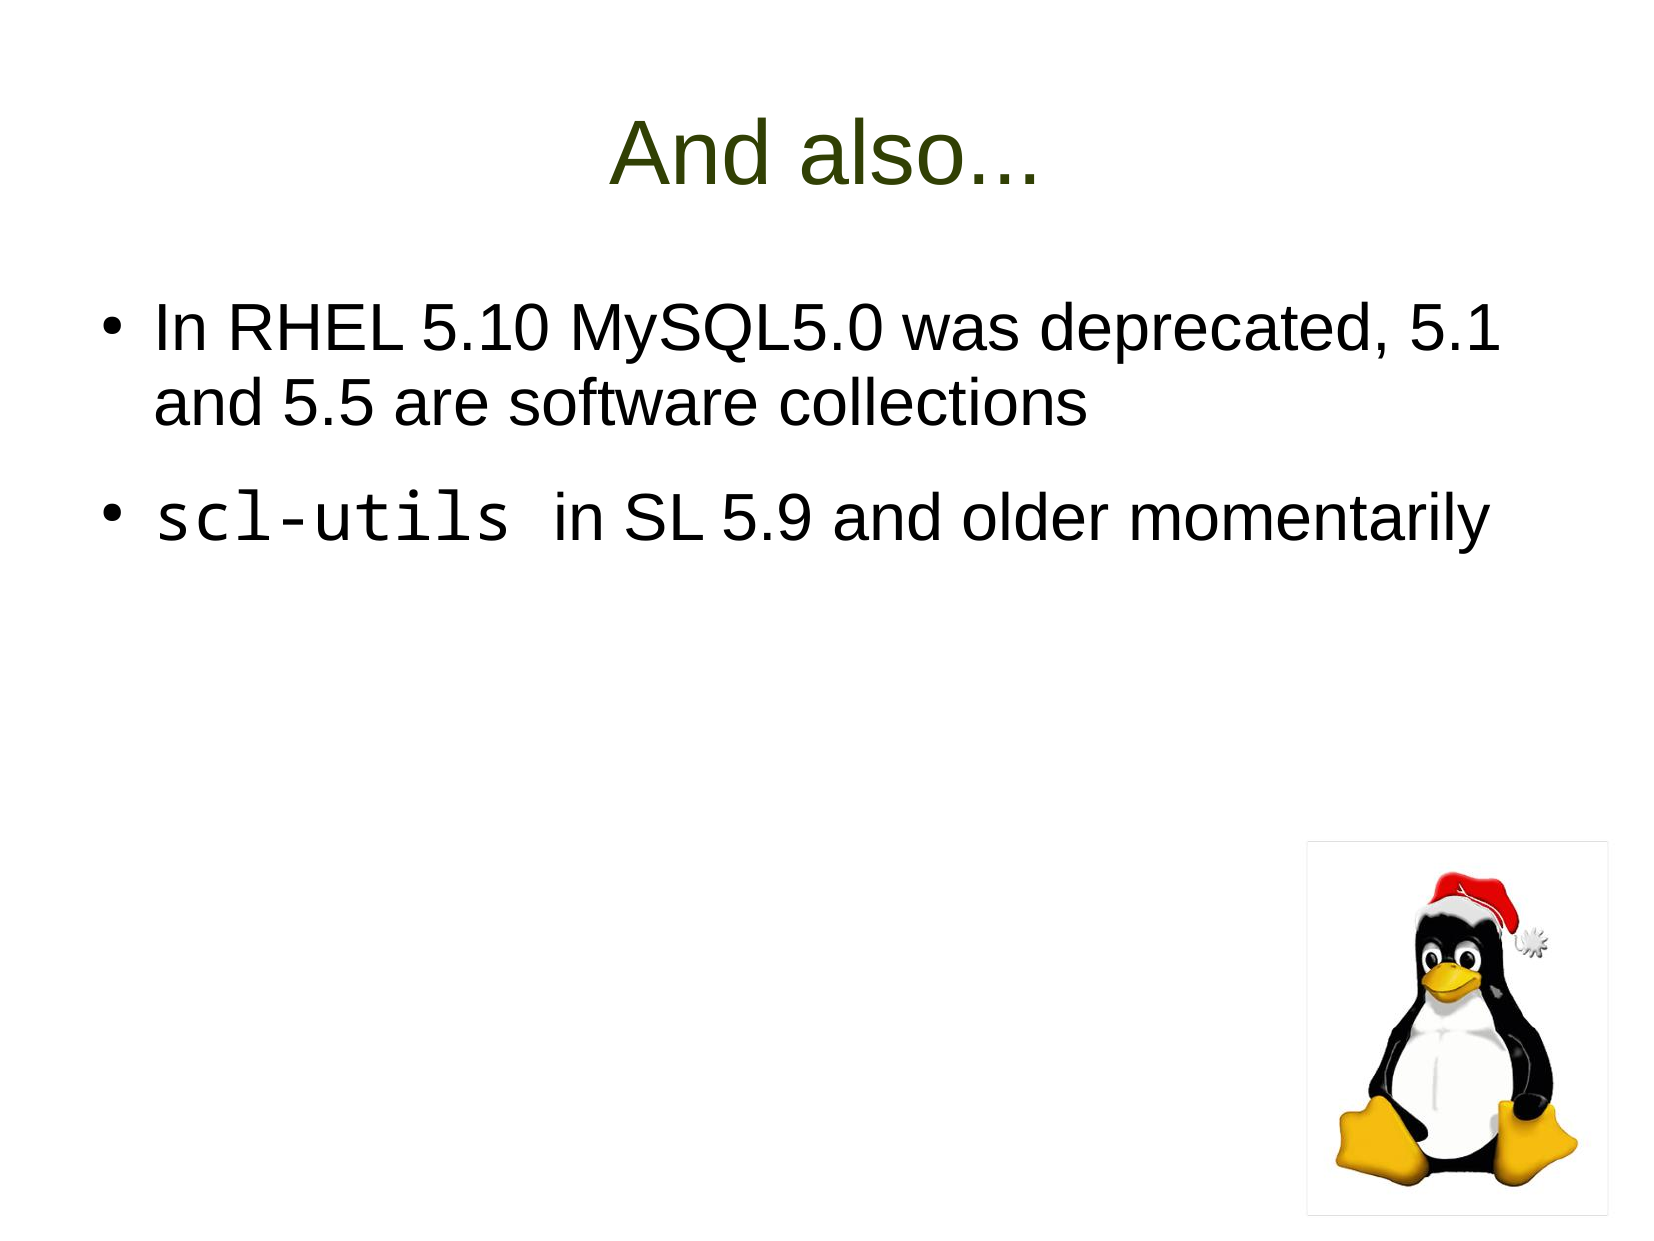

# And also...
In RHEL 5.10 MySQL5.0 was deprecated, 5.1 and 5.5 are software collections
scl-utils in SL 5.9 and older momentarily